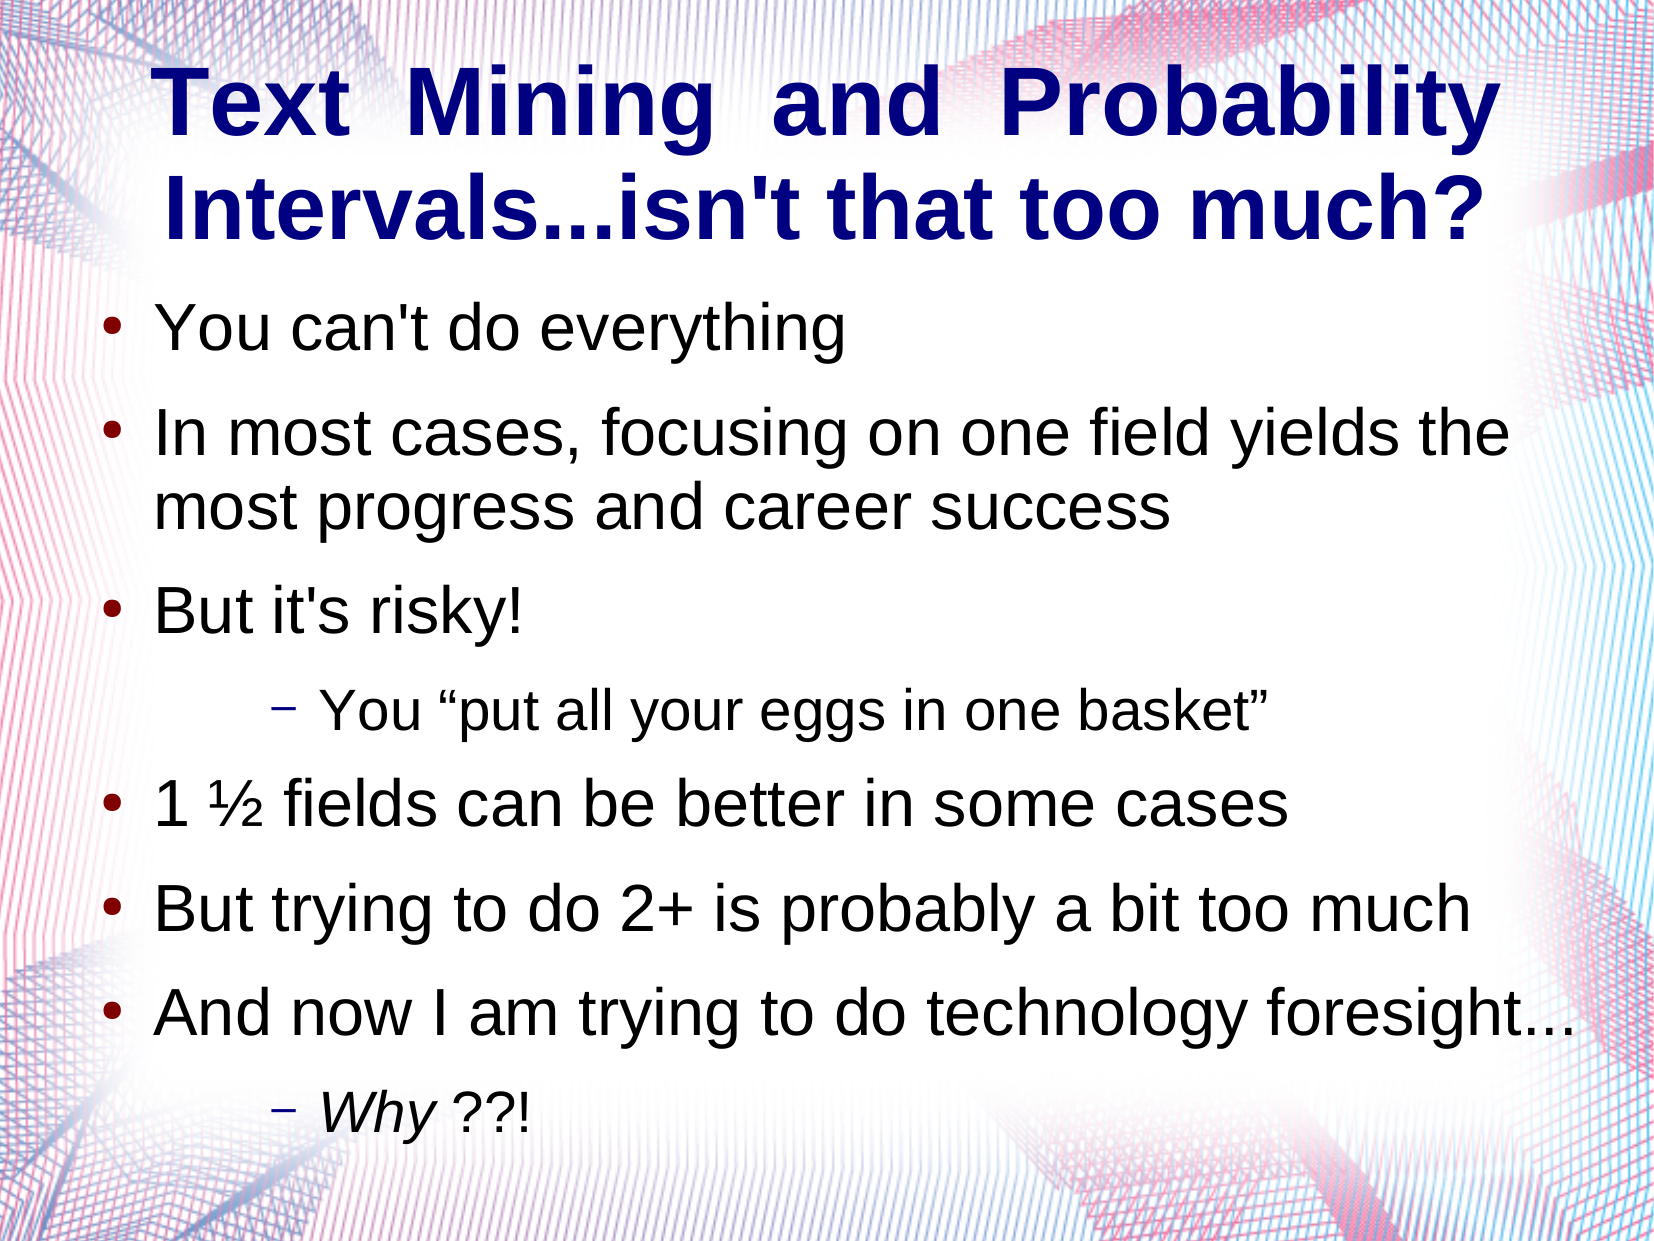

# Text Mining and Probability Intervals...isn't that too much?
You can't do everything
In most cases, focusing on one field yields the most progress and career success
But it's risky!
You “put all your eggs in one basket”
1 ½ fields can be better in some cases
But trying to do 2+ is probably a bit too much
And now I am trying to do technology foresight...
Why ??!